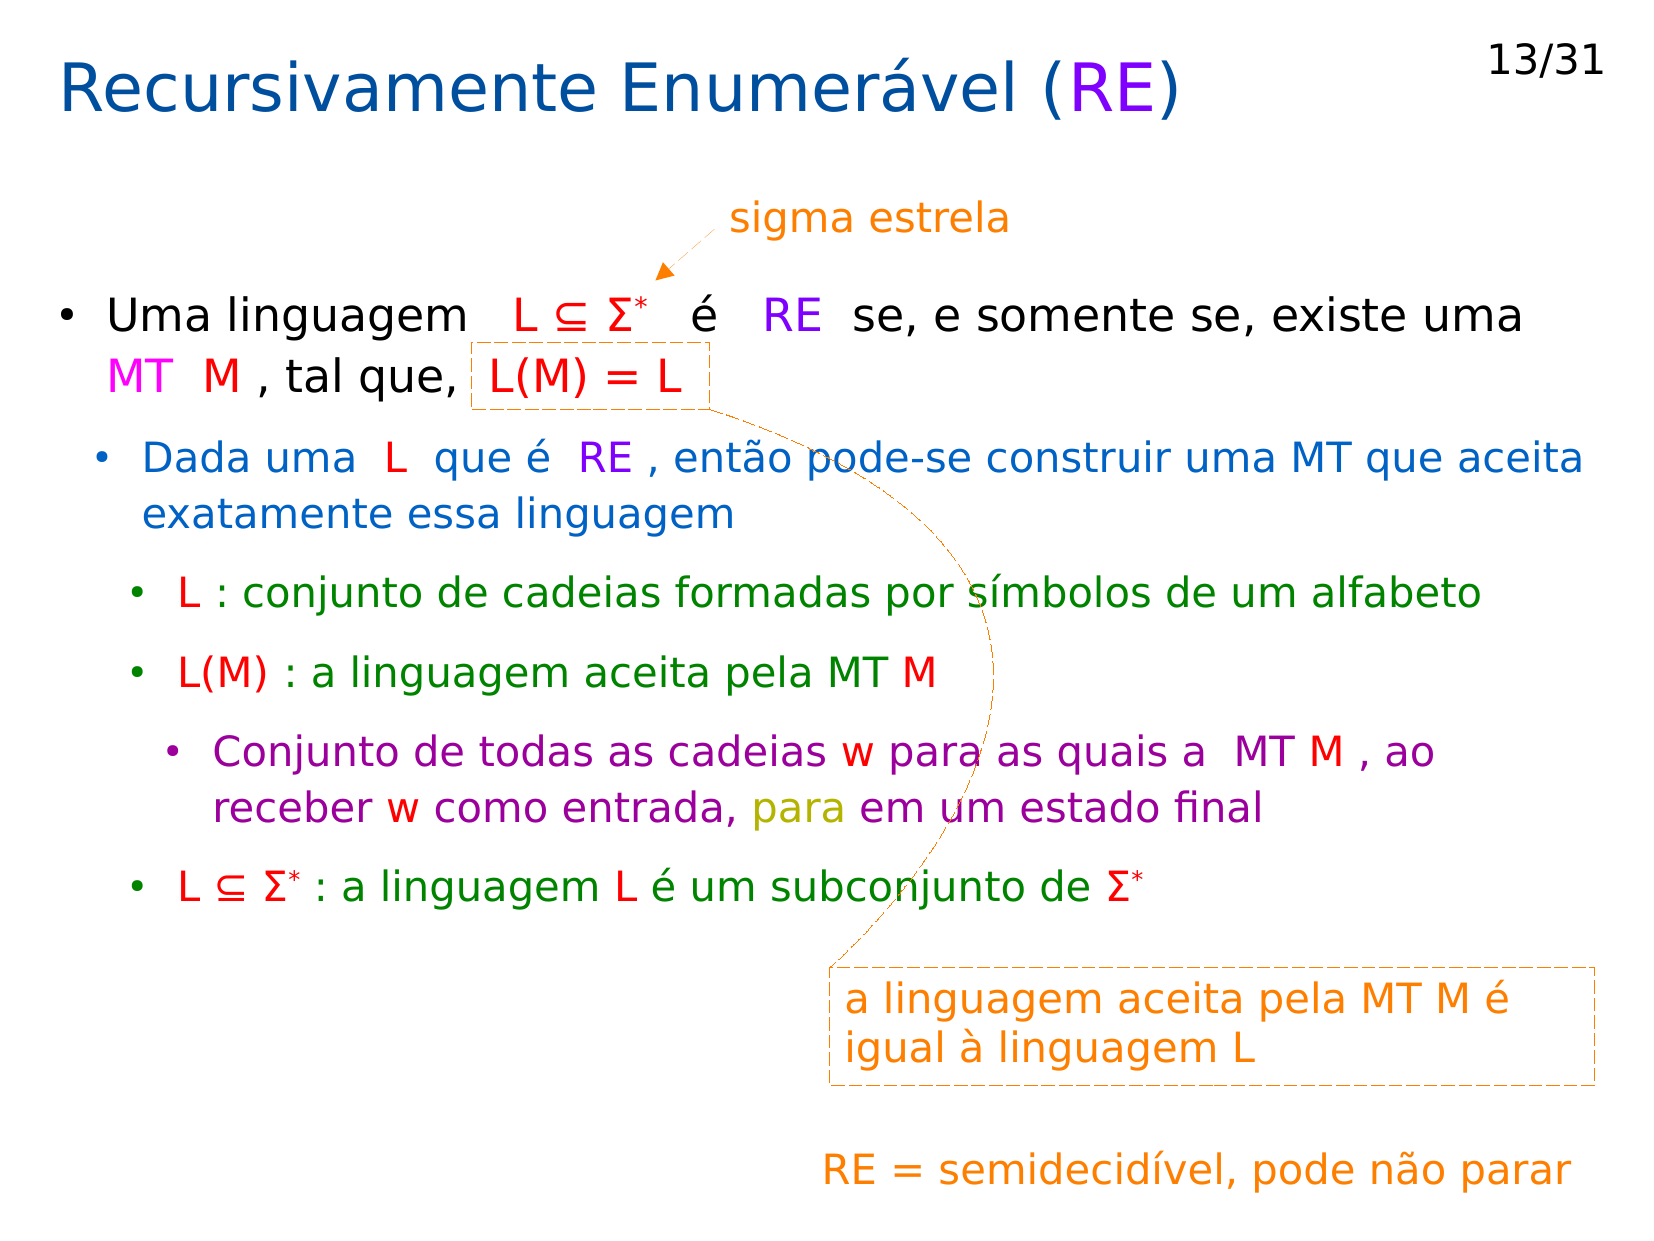

13
# Recursivamente Enumerável (RE)
sigma estrela
Uma linguagem L ⊆ Σ* é RE se, e somente se, existe uma MT M , tal que, L(M) = L
Dada uma L que é RE , então pode-se construir uma MT que aceita exatamente essa linguagem
L : conjunto de cadeias formadas por símbolos de um alfabeto
L(M) : a linguagem aceita pela MT M
Conjunto de todas as cadeias w para as quais a MT M , ao receber w como entrada, para em um estado final
L ⊆ Σ* : a linguagem L é um subconjunto de Σ*
a linguagem aceita pela MT M é igual à linguagem L
RE = semidecidível, pode não parar